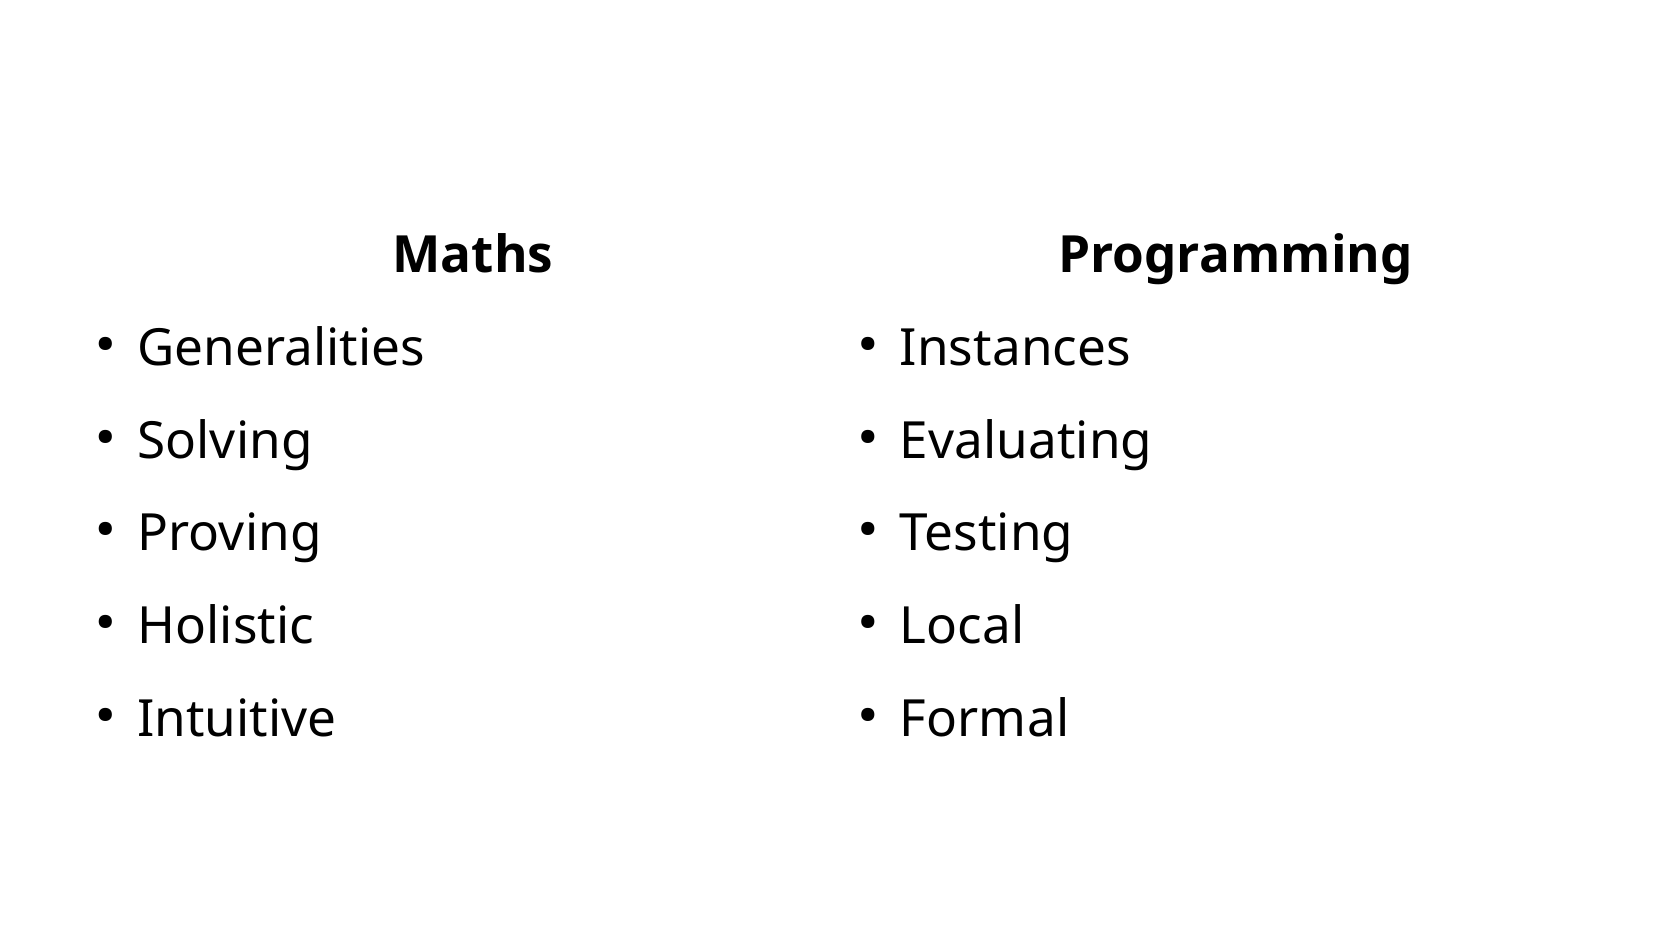

#
Maths
Generalities
Solving
Proving
Holistic
Intuitive
Programming
Instances
Evaluating
Testing
Local
Formal